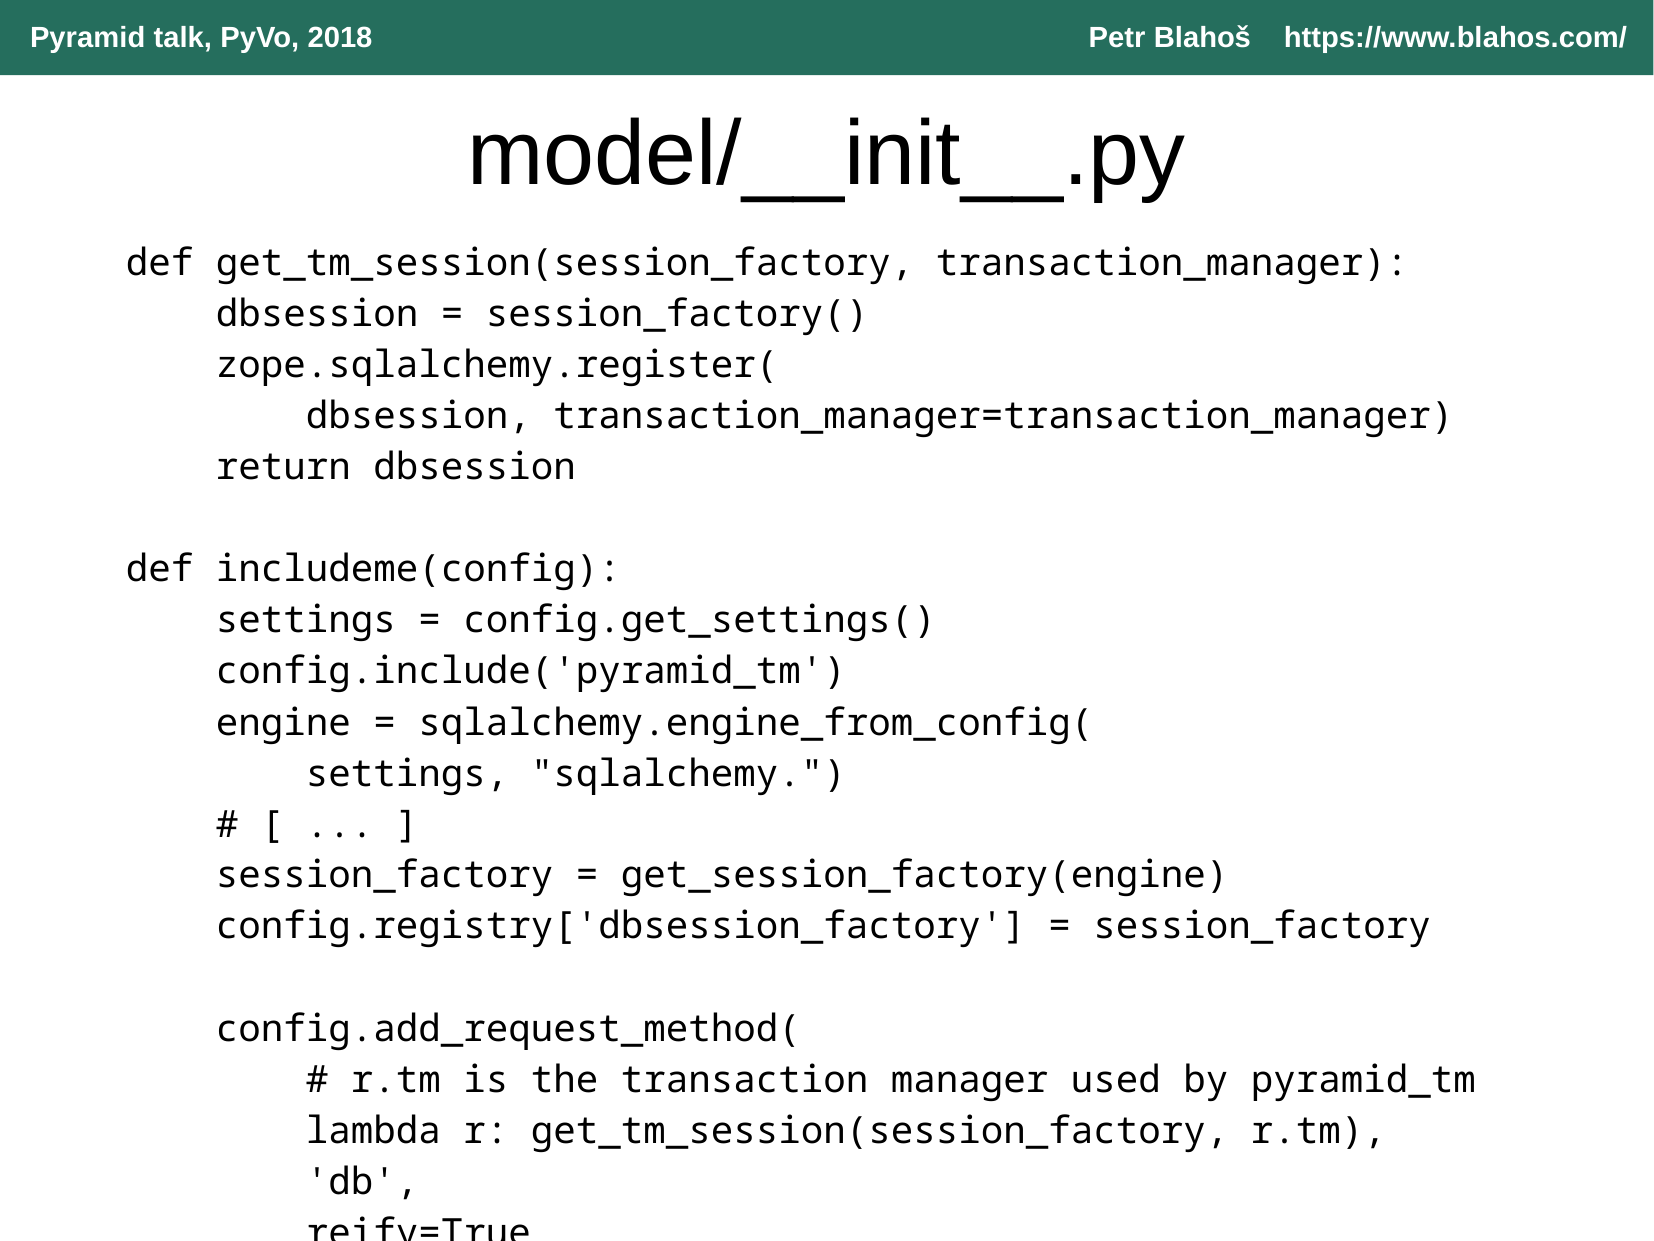

# model/__init__.py
def get_tm_session(session_factory, transaction_manager):
 dbsession = session_factory()
 zope.sqlalchemy.register(
 dbsession, transaction_manager=transaction_manager)
 return dbsession
def includeme(config):
 settings = config.get_settings()
 config.include('pyramid_tm')
 engine = sqlalchemy.engine_from_config(
 settings, "sqlalchemy.")
 # [ ... ]
 session_factory = get_session_factory(engine)
 config.registry['dbsession_factory'] = session_factory
 config.add_request_method(
 # r.tm is the transaction manager used by pyramid_tm
 lambda r: get_tm_session(session_factory, r.tm),
 'db',
 reify=True
 )